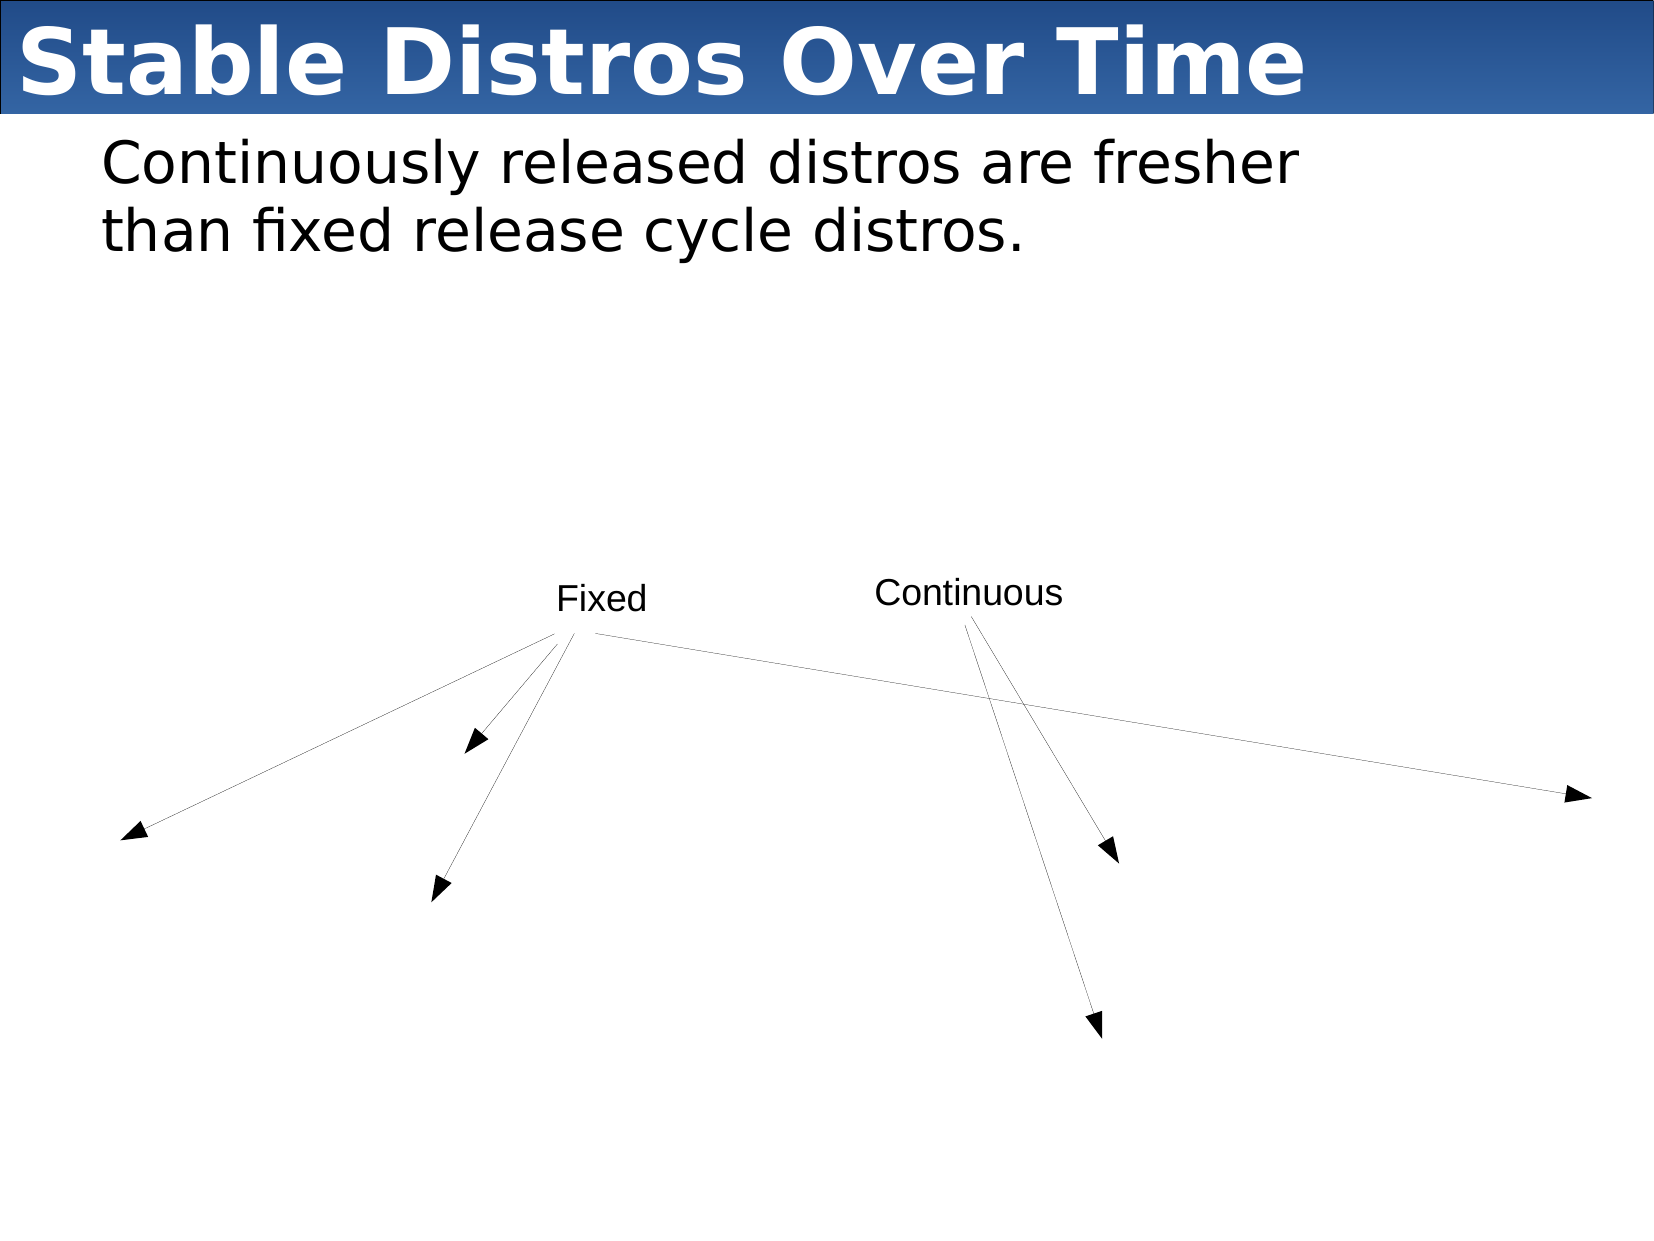

Stable Distros Over Time
Continuously released distros are fresher than fixed release cycle distros.
Continuous
Fixed